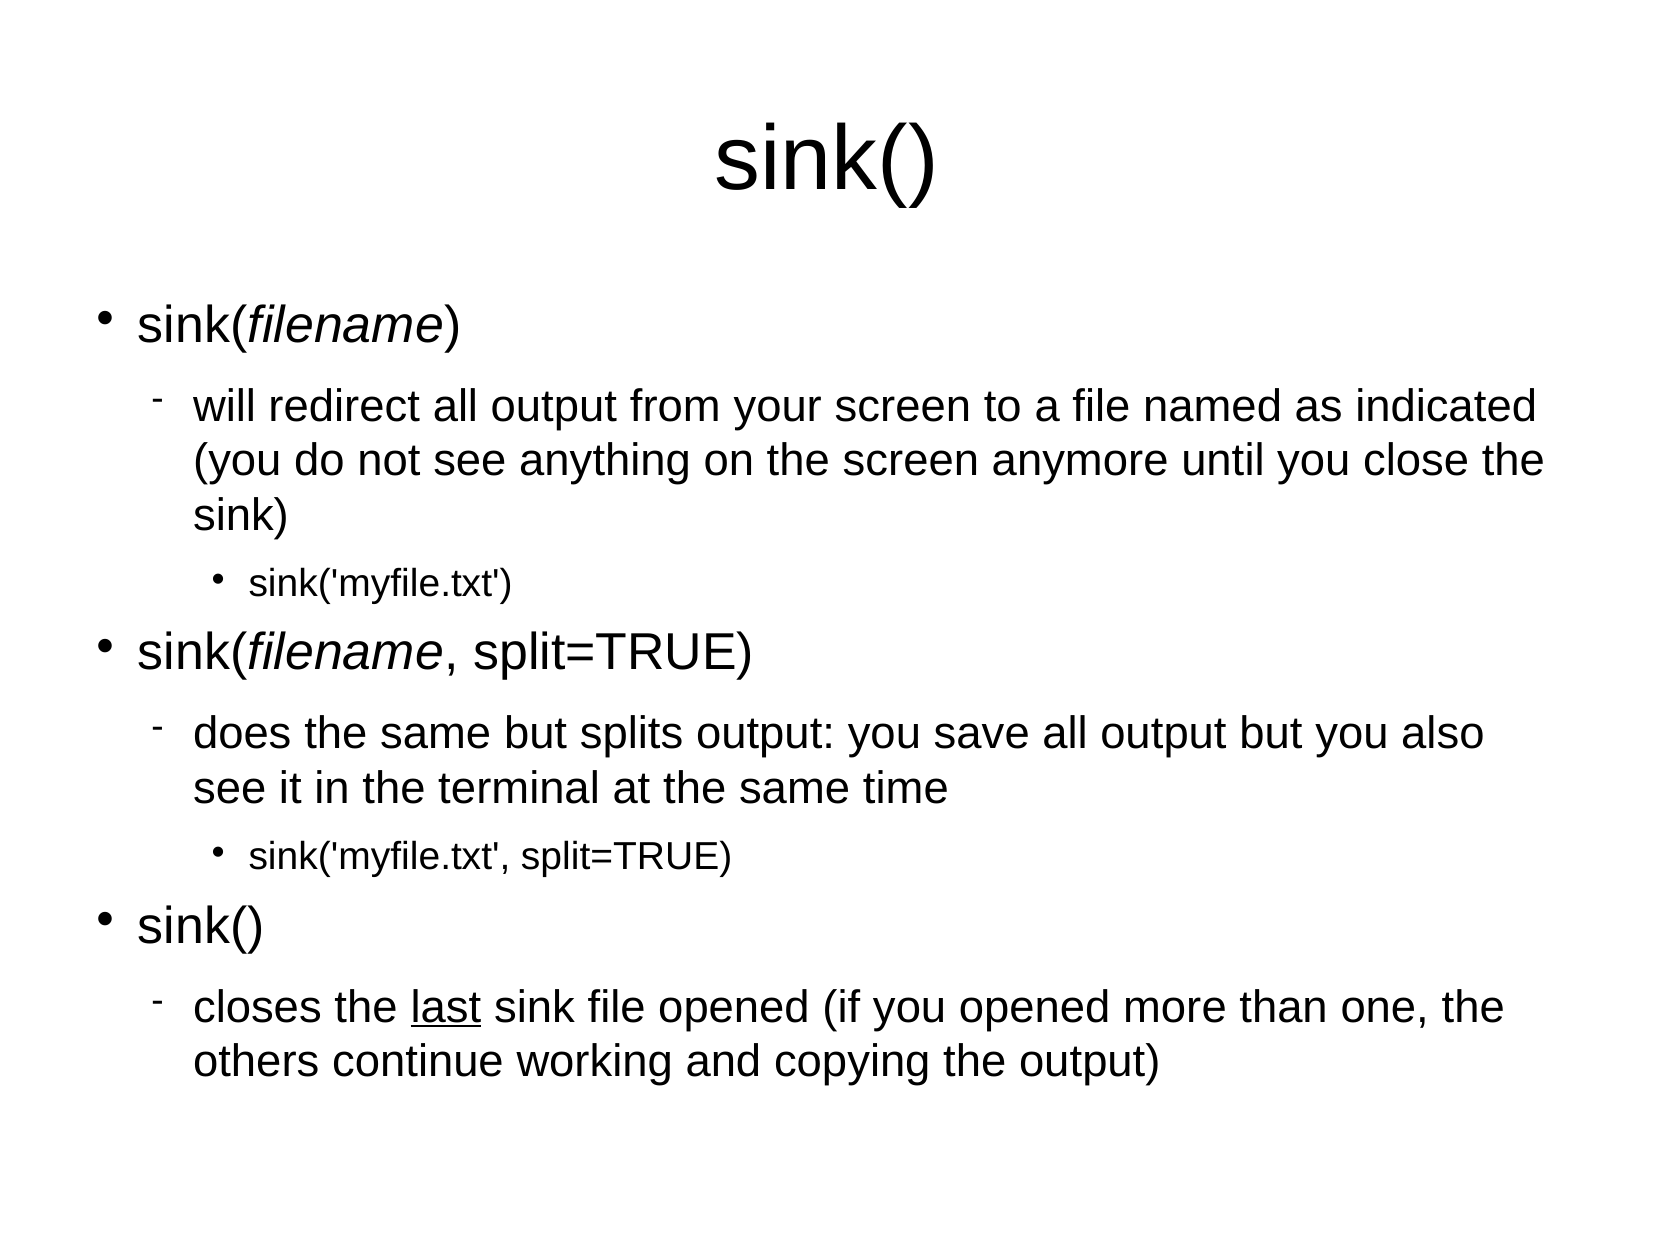

sink()
sink(filename)
will redirect all output from your screen to a file named as indicated (you do not see anything on the screen anymore until you close the sink)
sink('myfile.txt')
sink(filename, split=TRUE)
does the same but splits output: you save all output but you also see it in the terminal at the same time
sink('myfile.txt', split=TRUE)
sink()
closes the last sink file opened (if you opened more than one, the others continue working and copying the output)